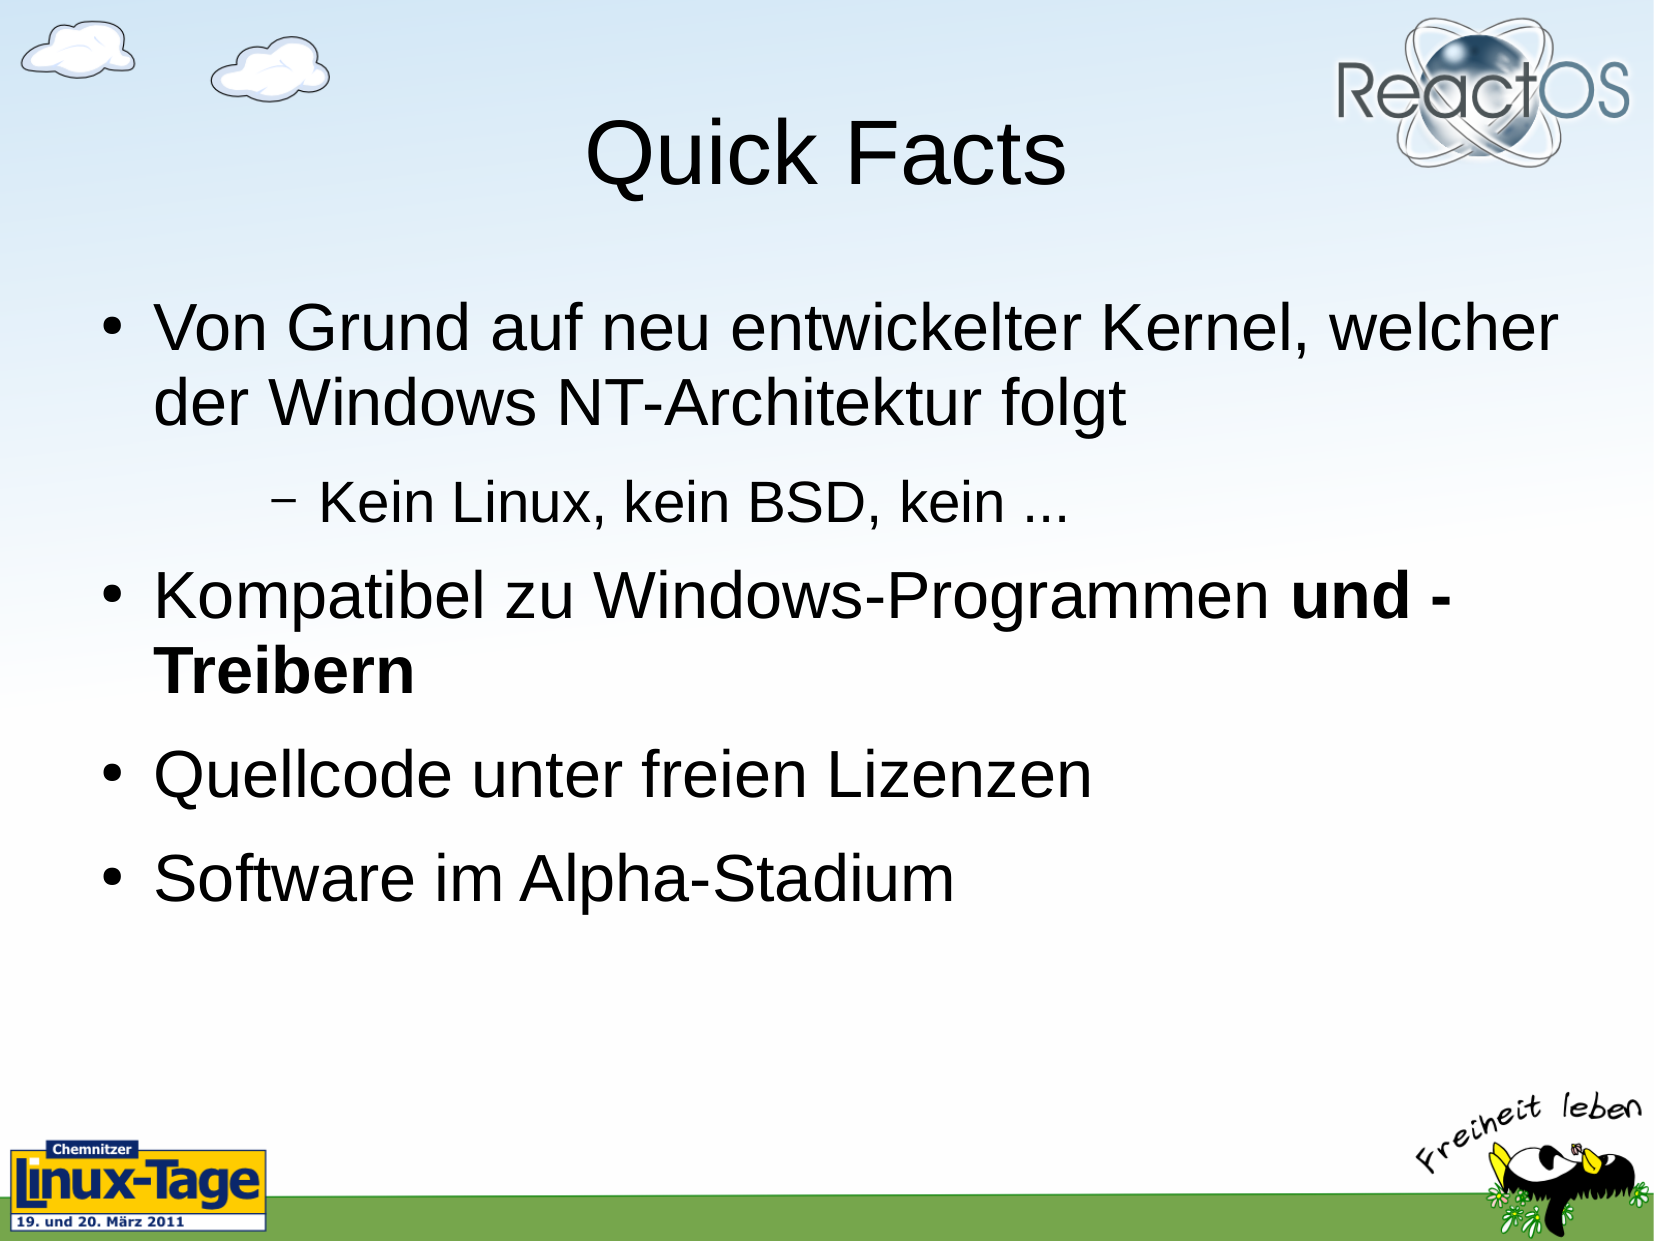

# Quick Facts
Von Grund auf neu entwickelter Kernel, welcher der Windows NT-Architektur folgt
Kein Linux, kein BSD, kein ...
Kompatibel zu Windows-Programmen und -Treibern
Quellcode unter freien Lizenzen
Software im Alpha-Stadium